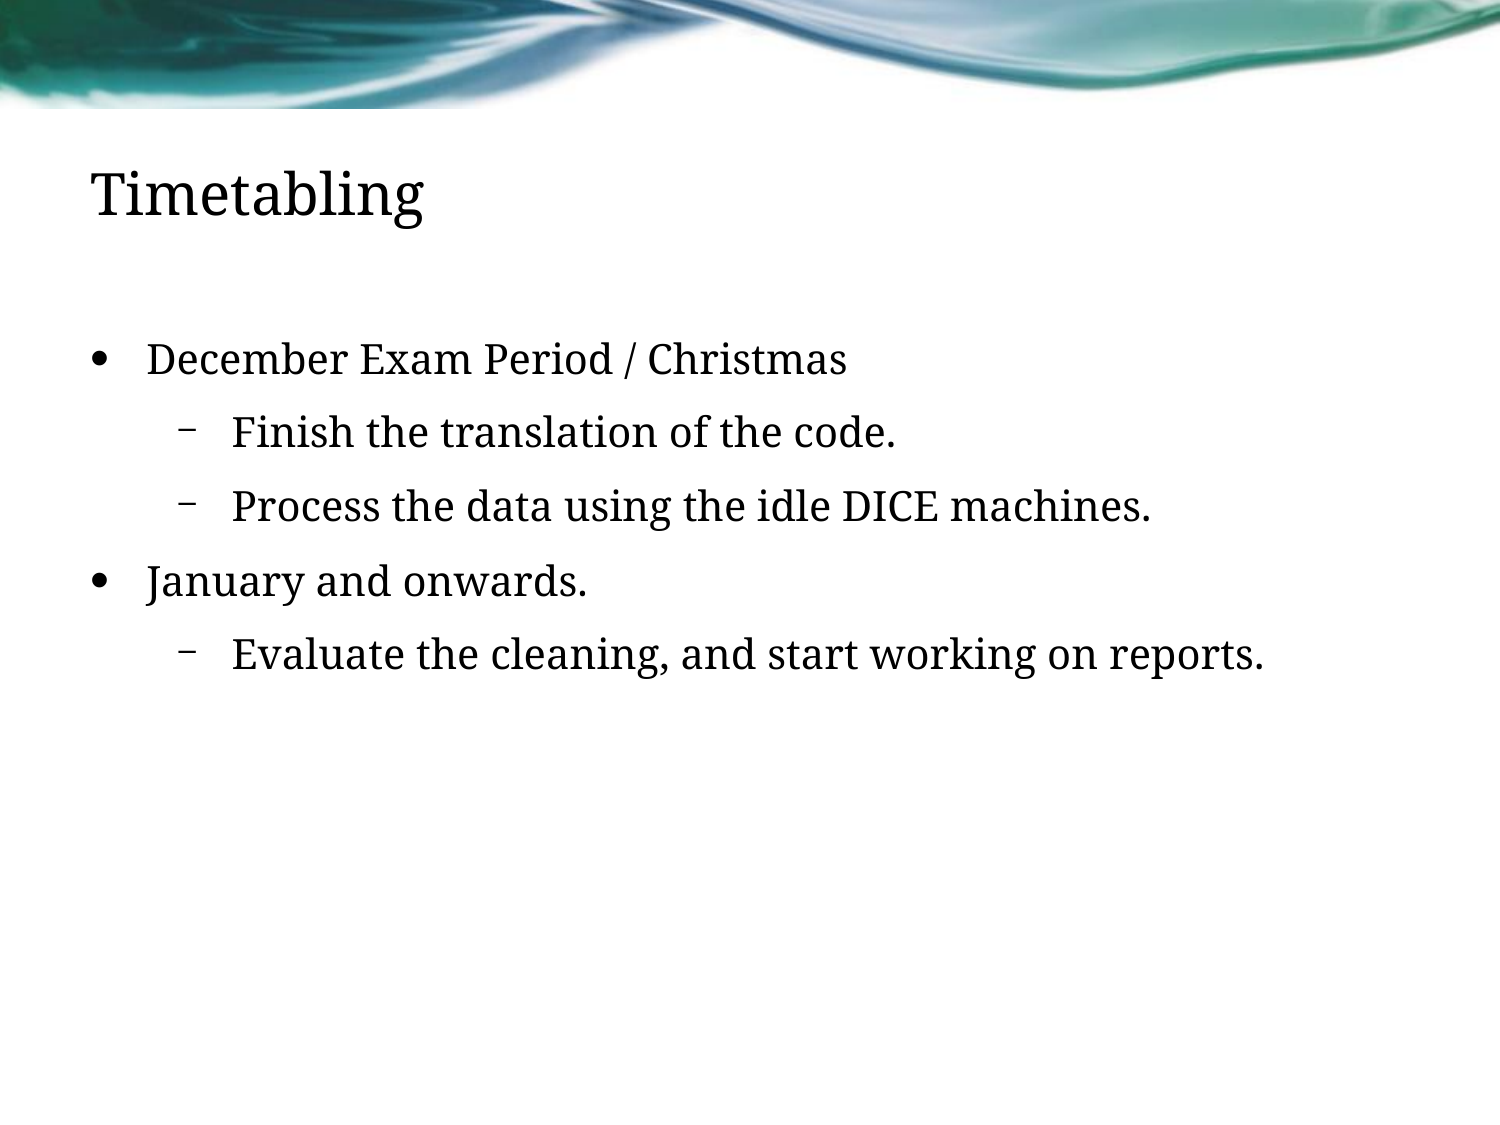

# Timetabling
December Exam Period / Christmas
Finish the translation of the code.
Process the data using the idle DICE machines.
January and onwards.
Evaluate the cleaning, and start working on reports.